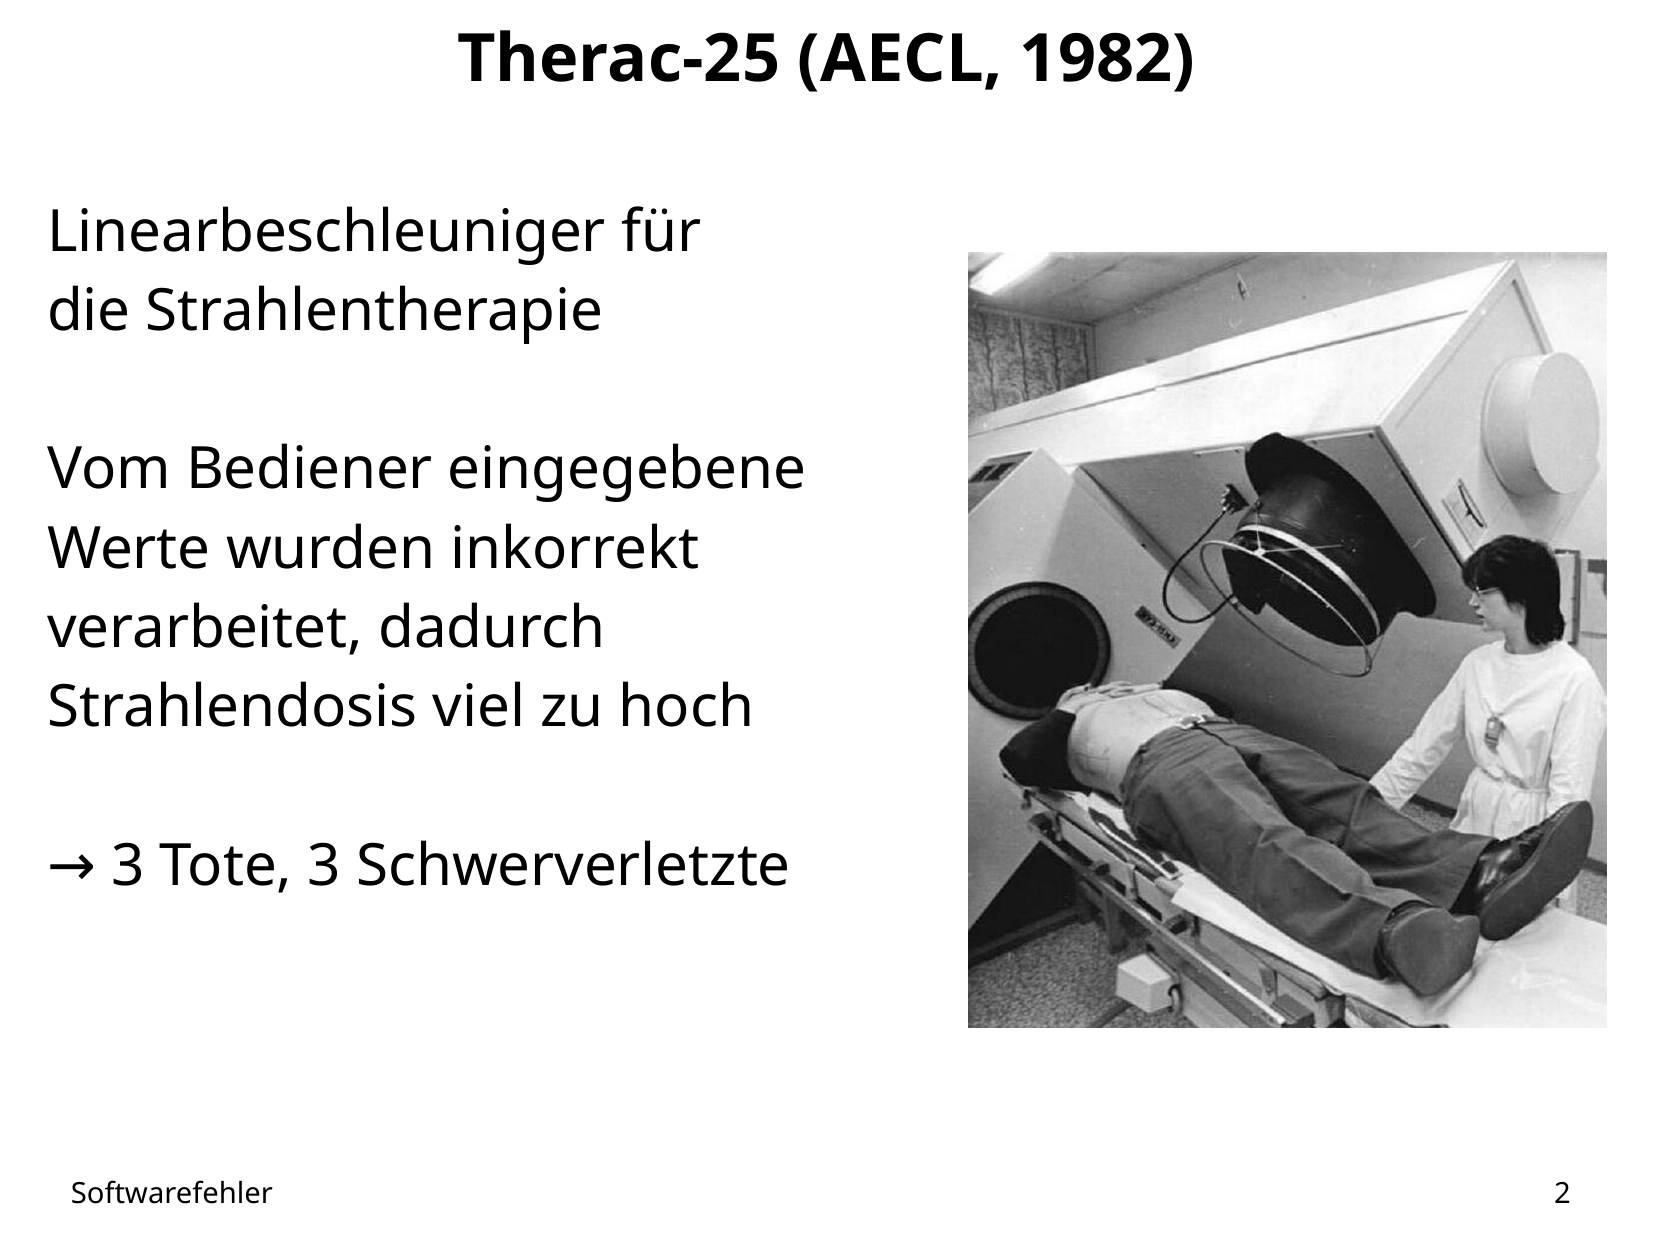

# Therac-25 (AECL, 1982)
Linearbeschleuniger für
die Strahlentherapie
Vom Bediener eingegebene
Werte wurden inkorrekt
verarbeitet, dadurch
Strahlendosis viel zu hoch
→ 3 Tote, 3 Schwerverletzte
Softwarefehler
2